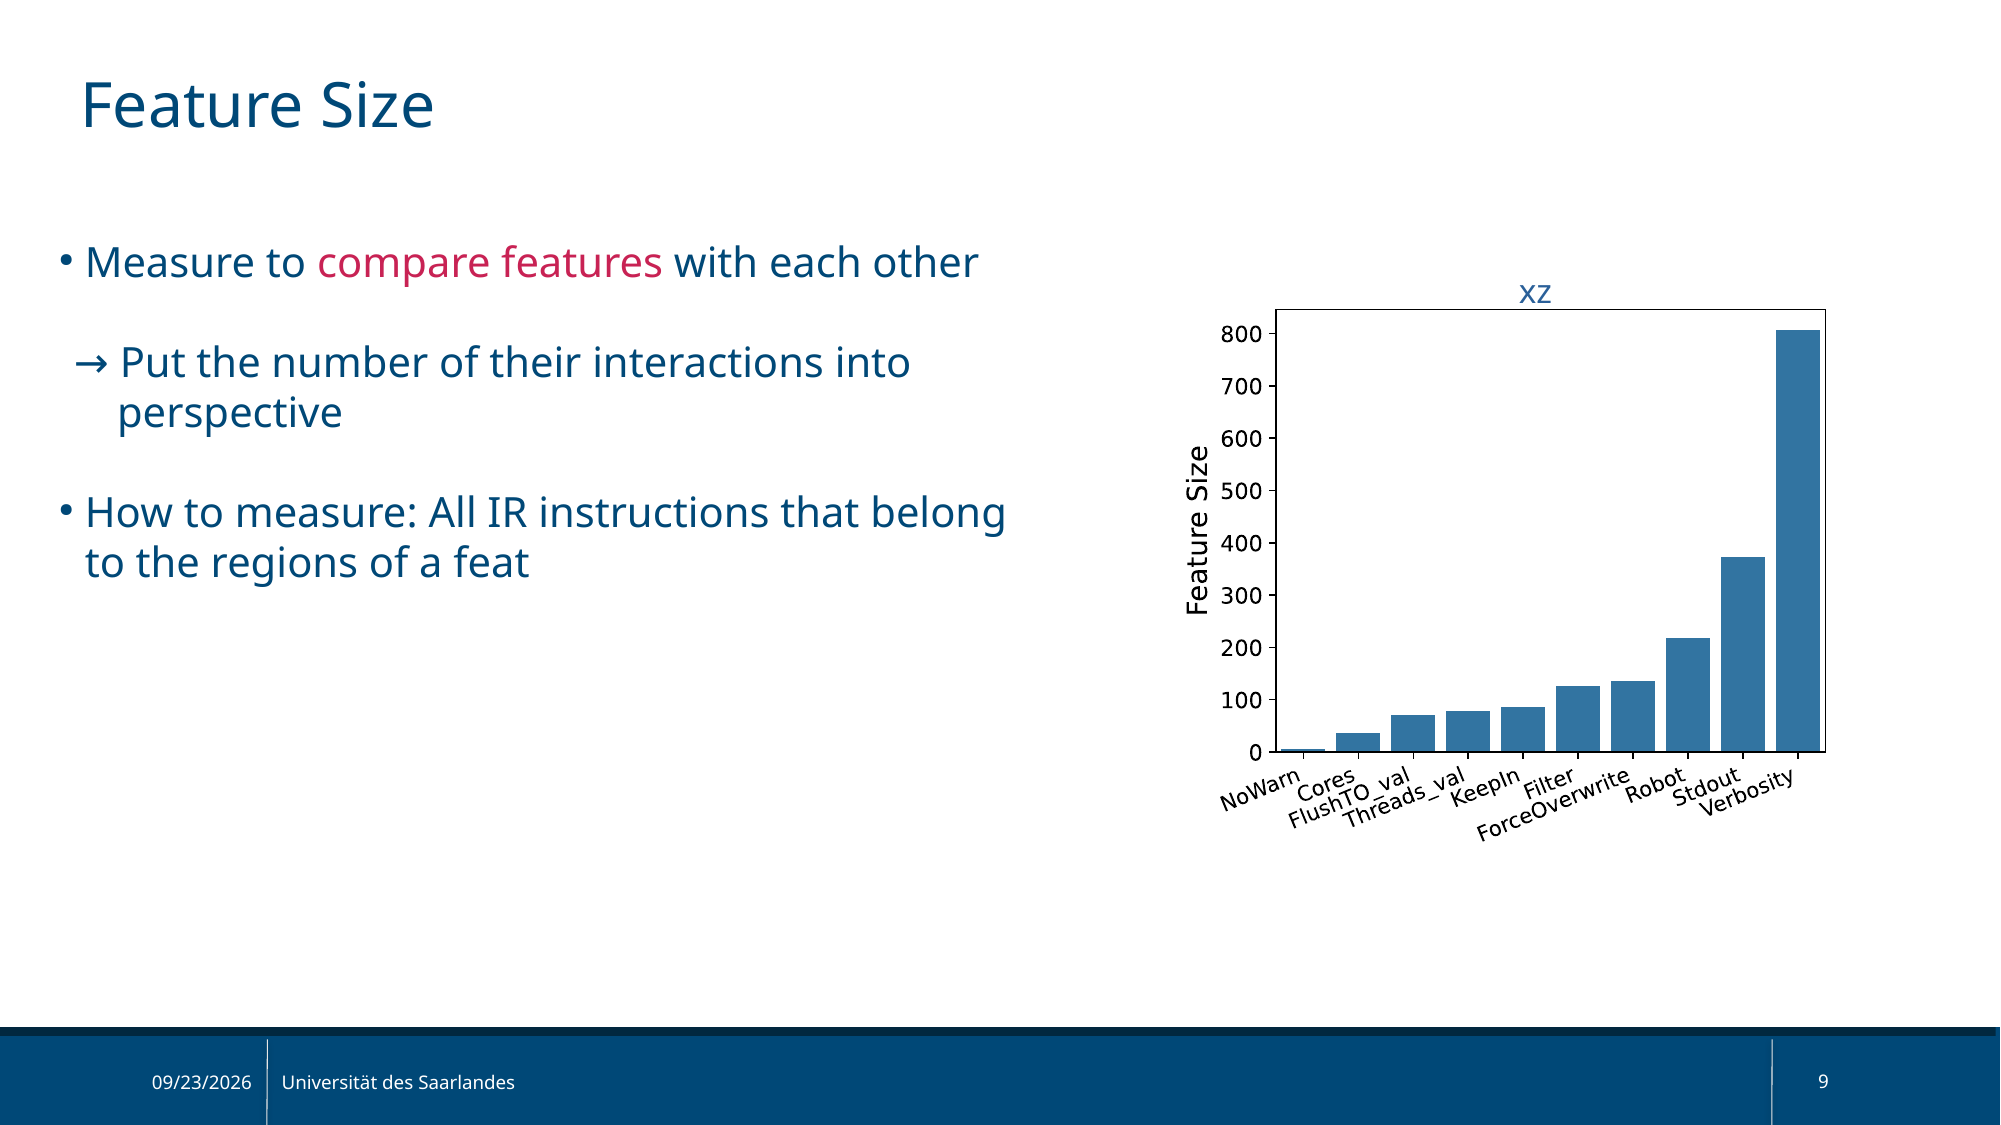

Feature Size
# Measure to compare features with each other
→ Put the number of their interactions into
 perspective
 How to measure: All IR instructions that belong
 to the regions of a feat
xz
Universität des Saarlandes